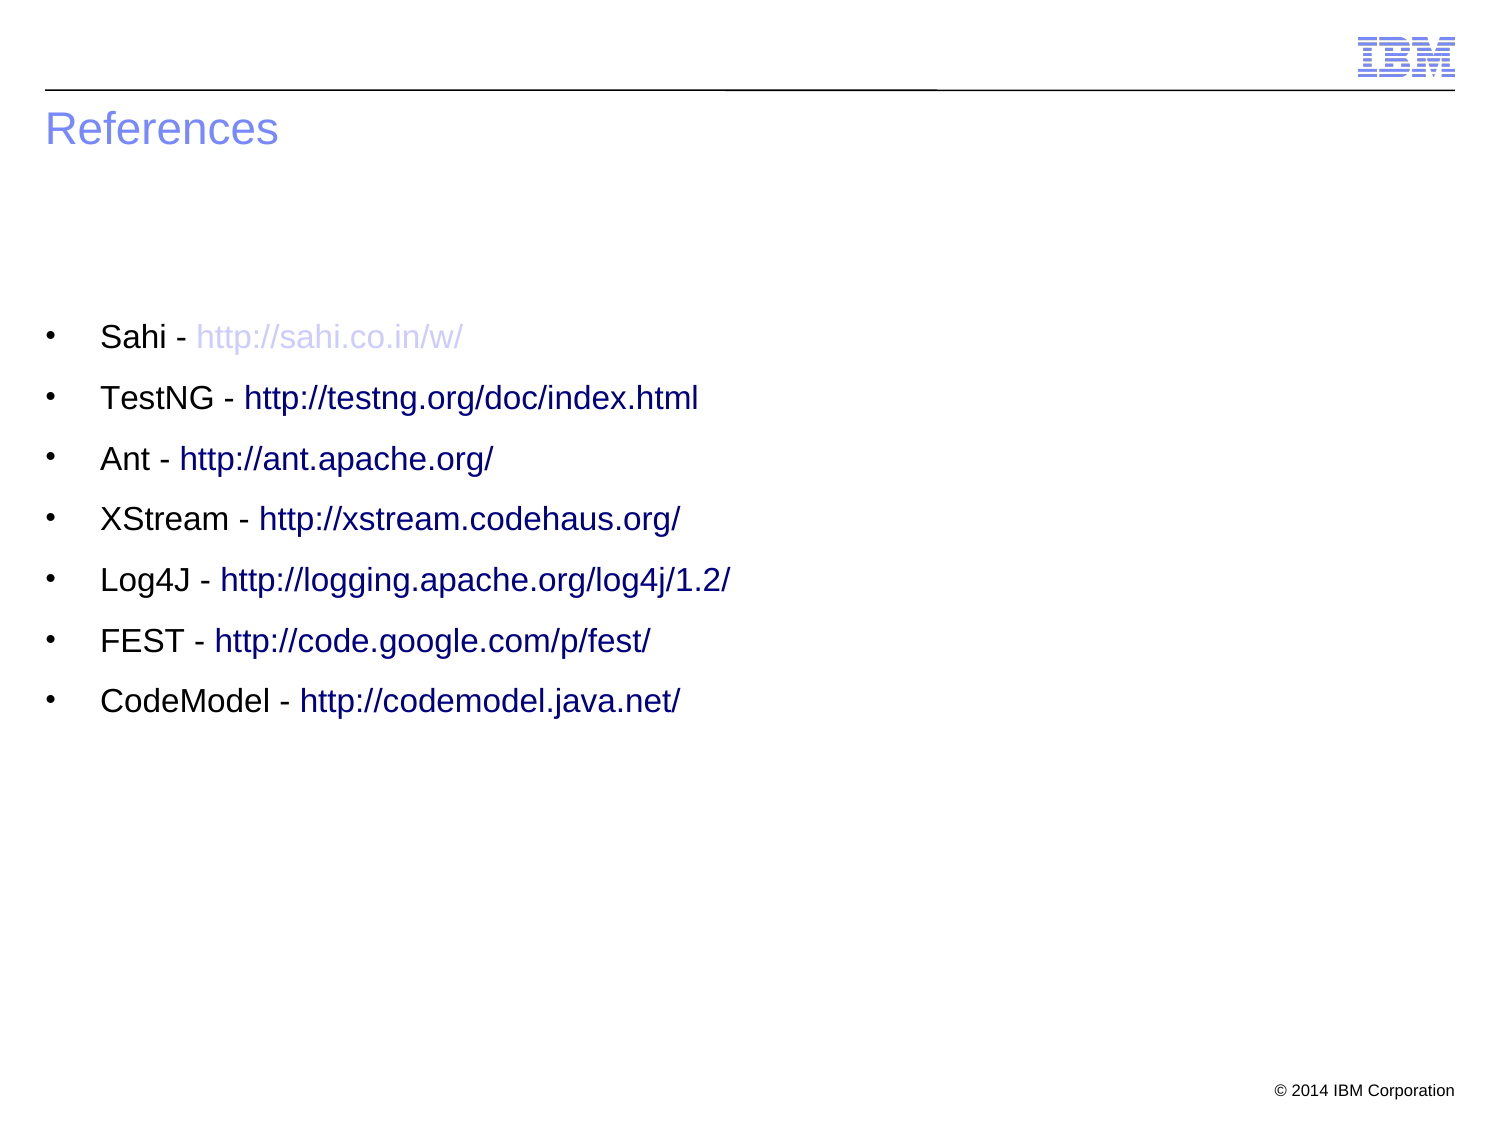

# References
Sahi - http://sahi.co.in/w/
TestNG - http://testng.org/doc/index.html
Ant - http://ant.apache.org/
XStream - http://xstream.codehaus.org/
Log4J - http://logging.apache.org/log4j/1.2/
FEST - http://code.google.com/p/fest/
CodeModel - http://codemodel.java.net/